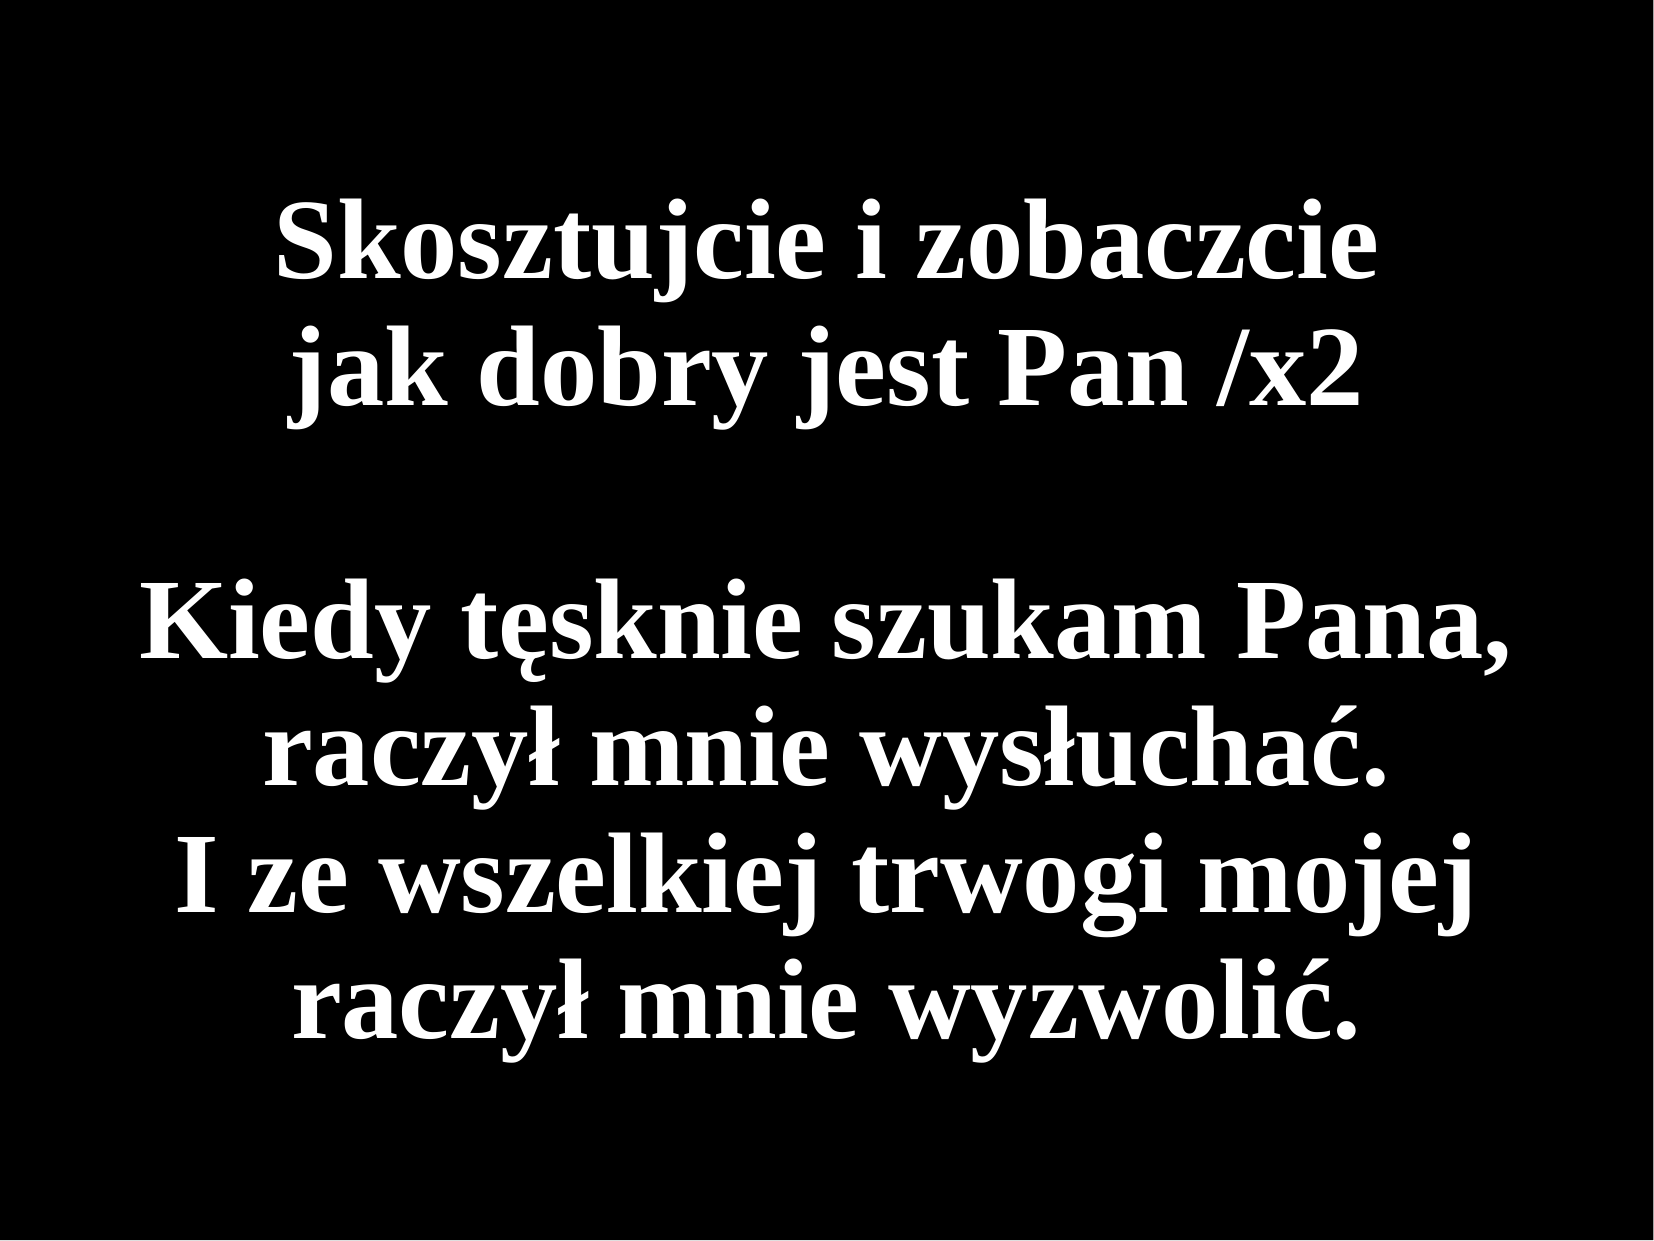

# Skosztujcie i zobaczcie jak dobry jest Pan /x2 Kiedy tęsknie szukam Pana, raczył mnie wysłuchać. I ze wszelkiej trwogi mojej raczył mnie wyzwolić.